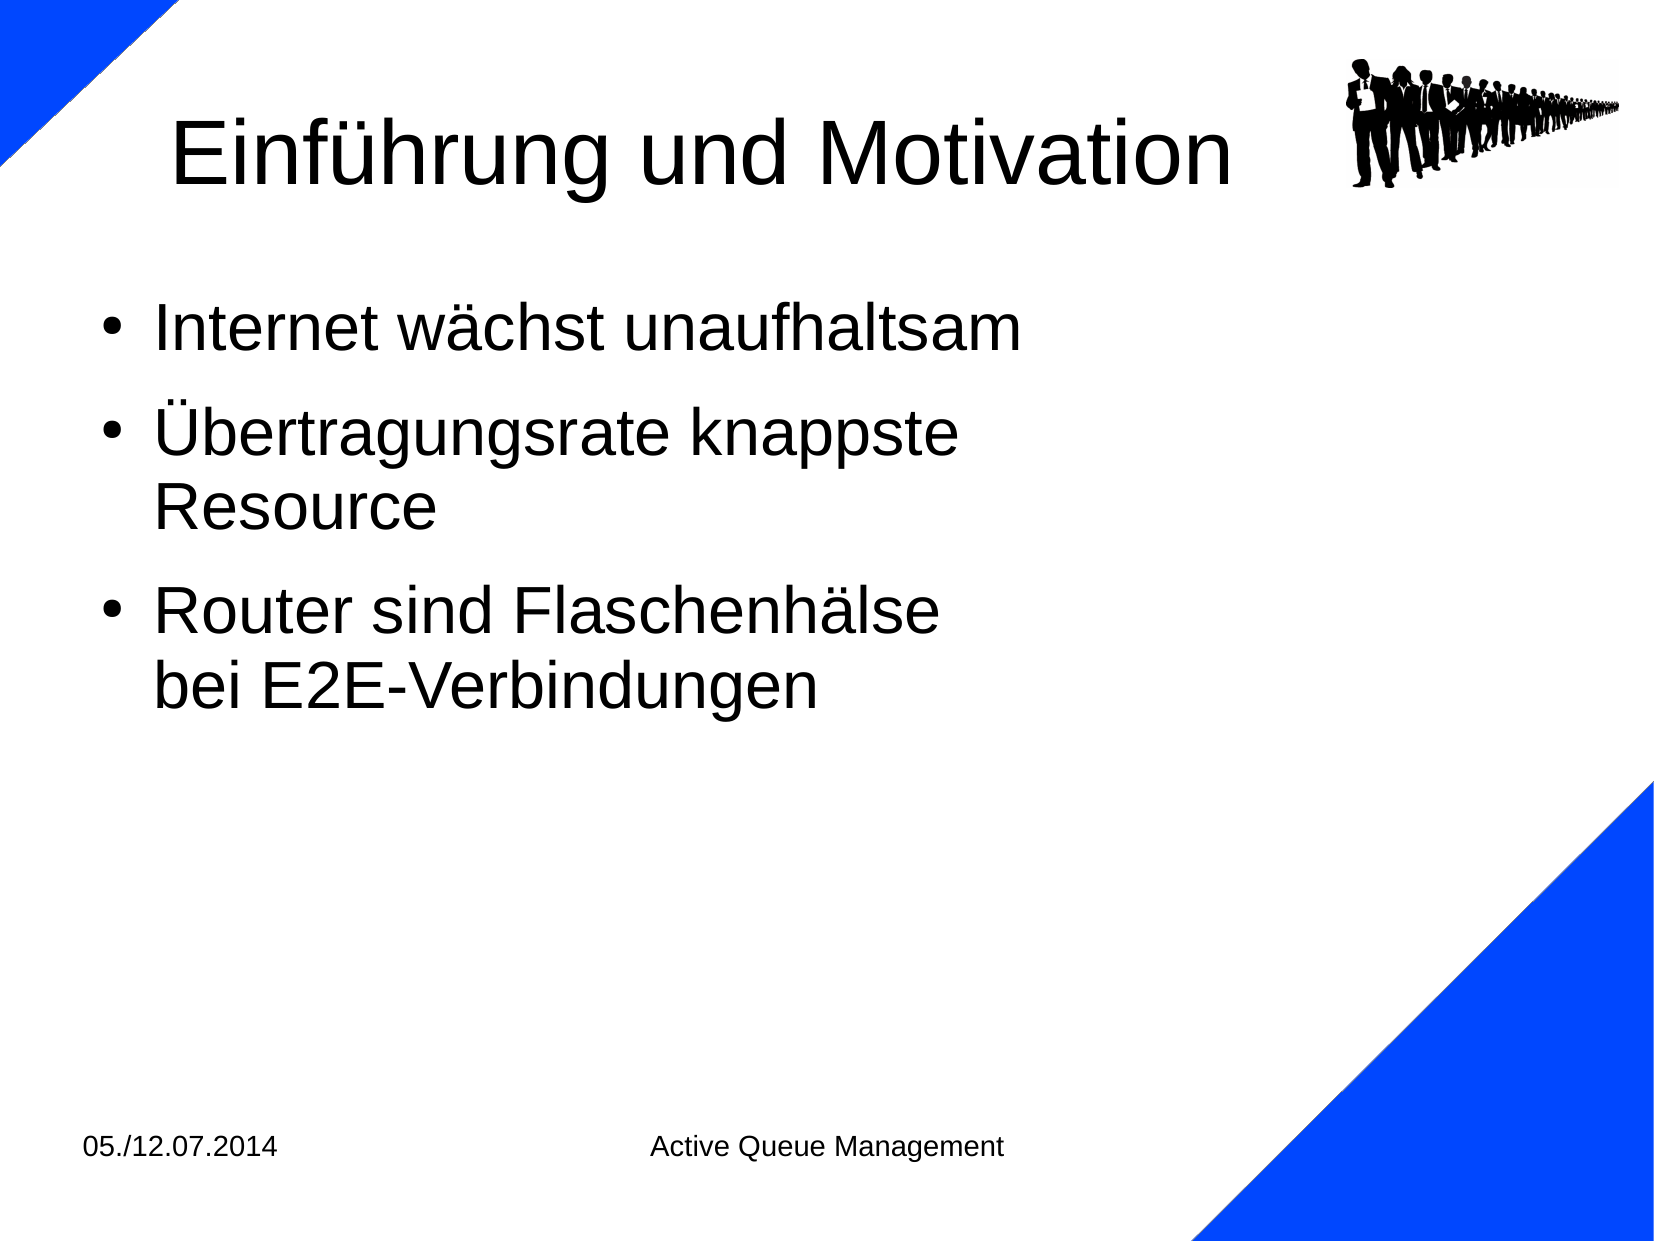

# Einführung und Motivation
Internet wächst unaufhaltsam
Übertragungsrate knappste
Resource
Router sind Flaschenhälse
bei E2E-Verbindungen
05.07.2014/12.07.2014
Active Queue Management